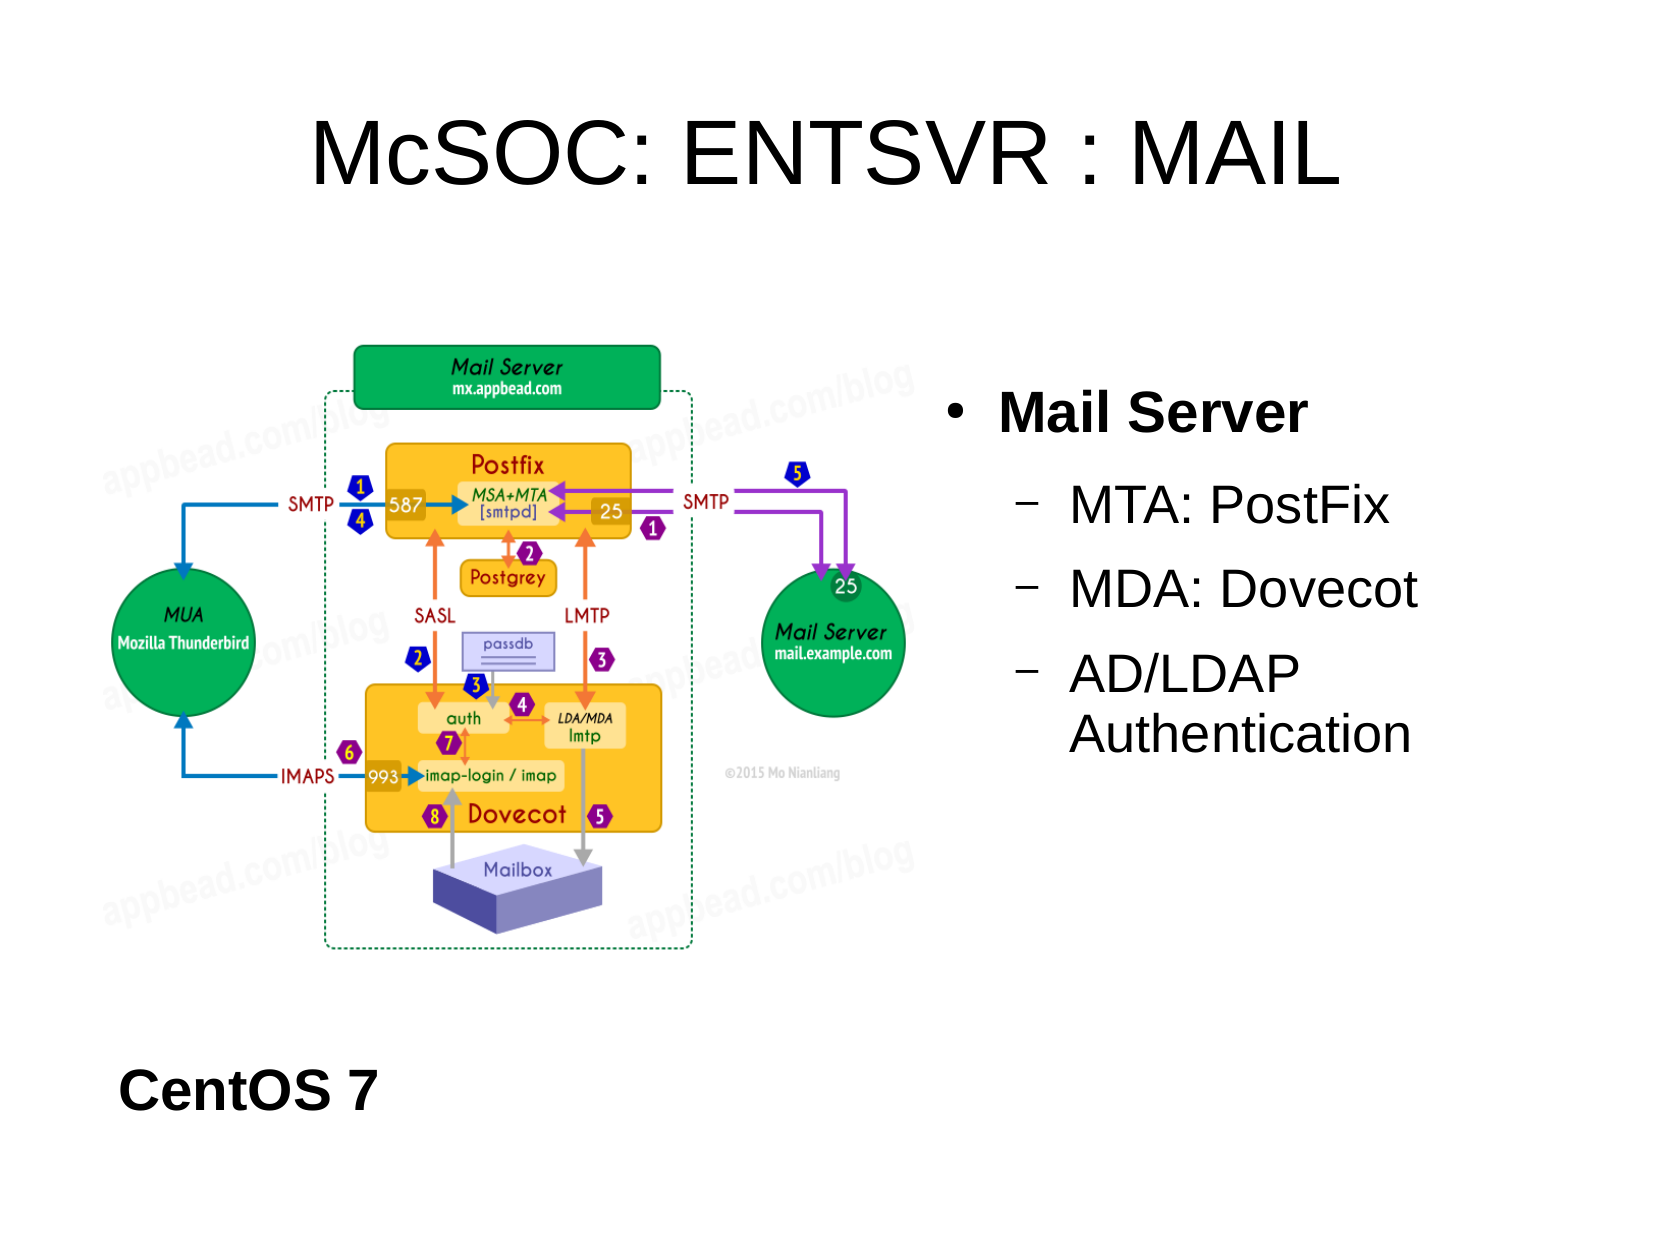

# McSOC: ENTSVR : MAIL
Mail Server
MTA: PostFix
MDA: Dovecot
AD/LDAP Authentication
CentOS 7